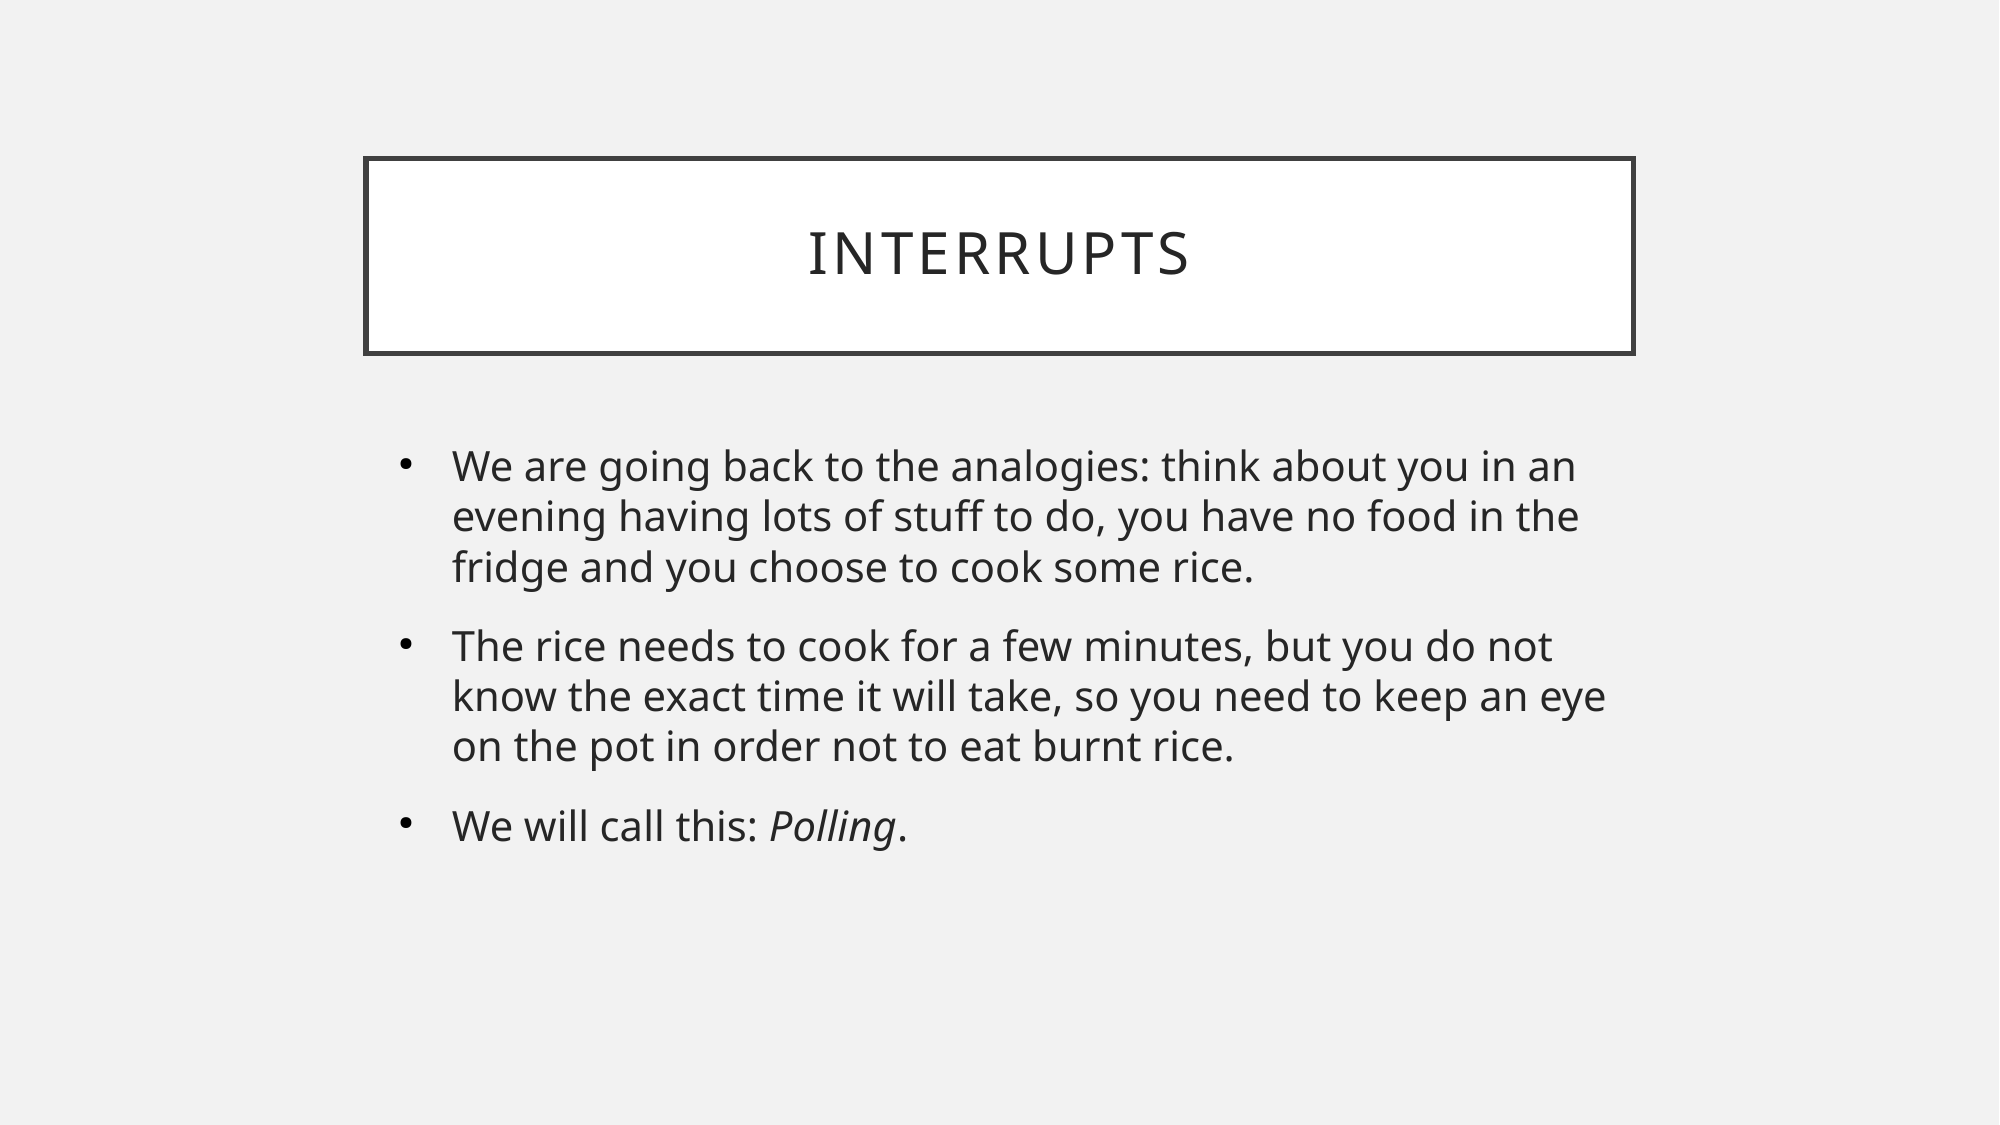

# Interrupts
We are going back to the analogies: think about you in an evening having lots of stuff to do, you have no food in the fridge and you choose to cook some rice.
The rice needs to cook for a few minutes, but you do not know the exact time it will take, so you need to keep an eye on the pot in order not to eat burnt rice.
We will call this: Polling.